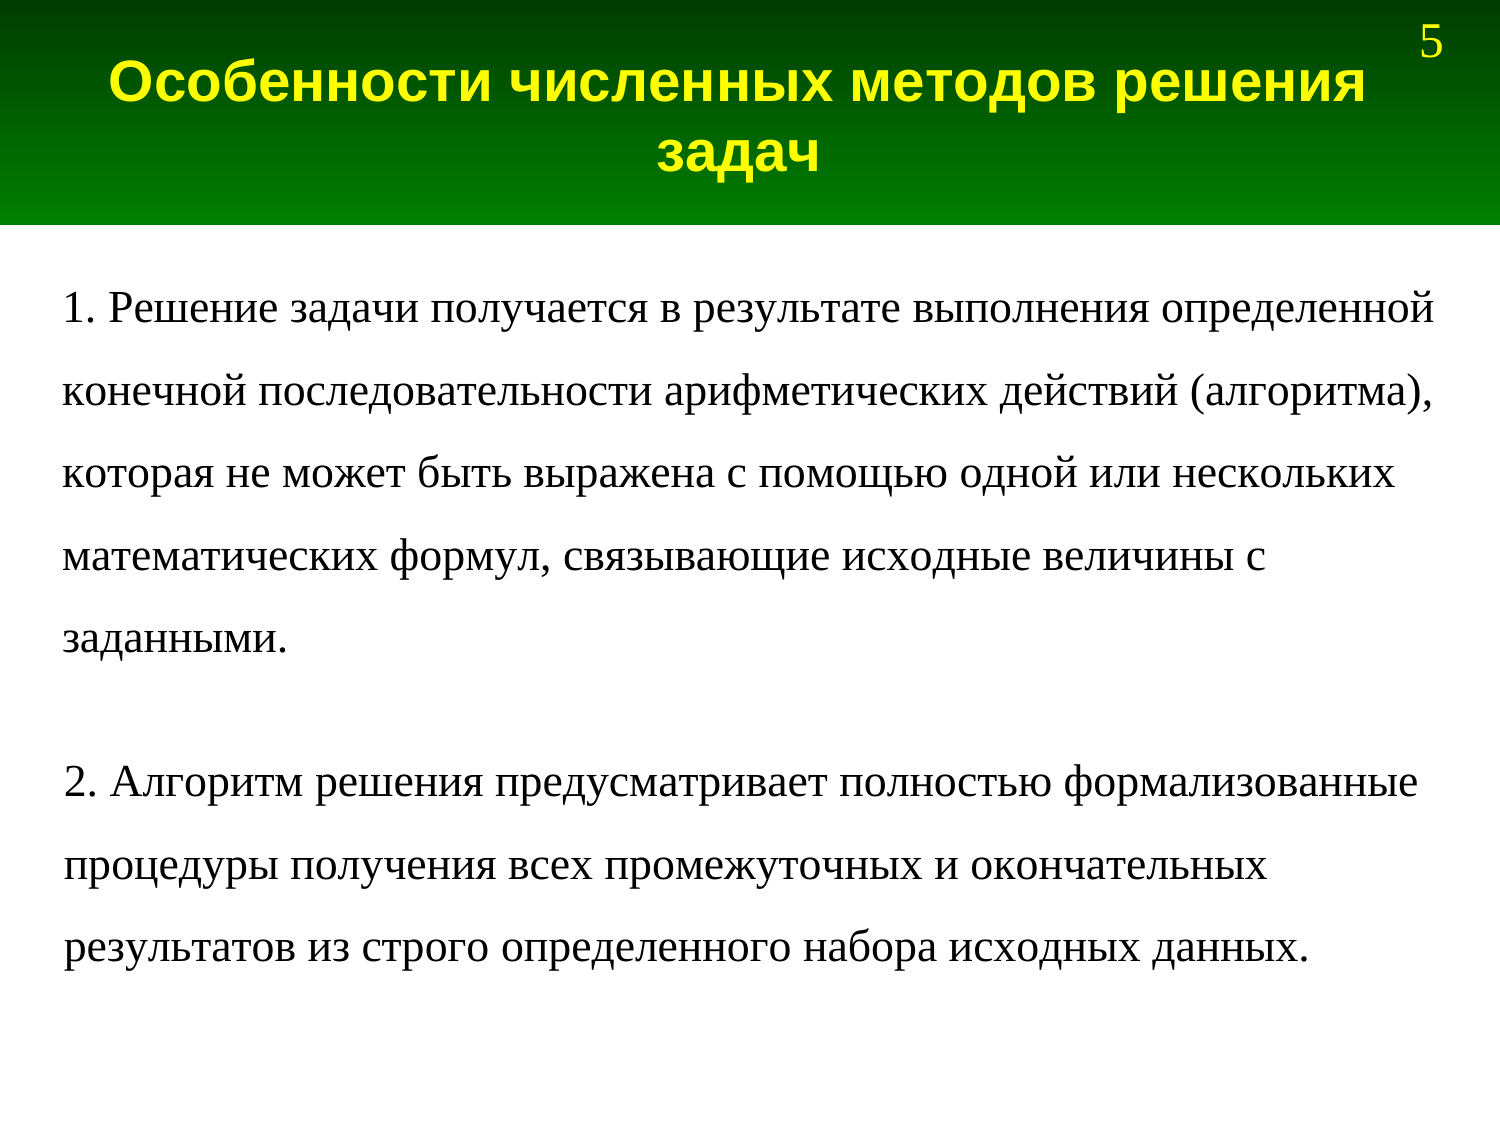

# Особенности численных методов решения задач
1. Решение задачи получается в результате выполнения определенной конечной последовательности арифметических действий (алгоритма), которая не может быть выражена с помощью одной или нескольких математических формул, связывающие исходные величины с заданными.
2. Алгоритм решения предусматривает полностью формализованные процедуры получения всех промежуточных и окончательных результатов из строго определенного набора исходных данных.